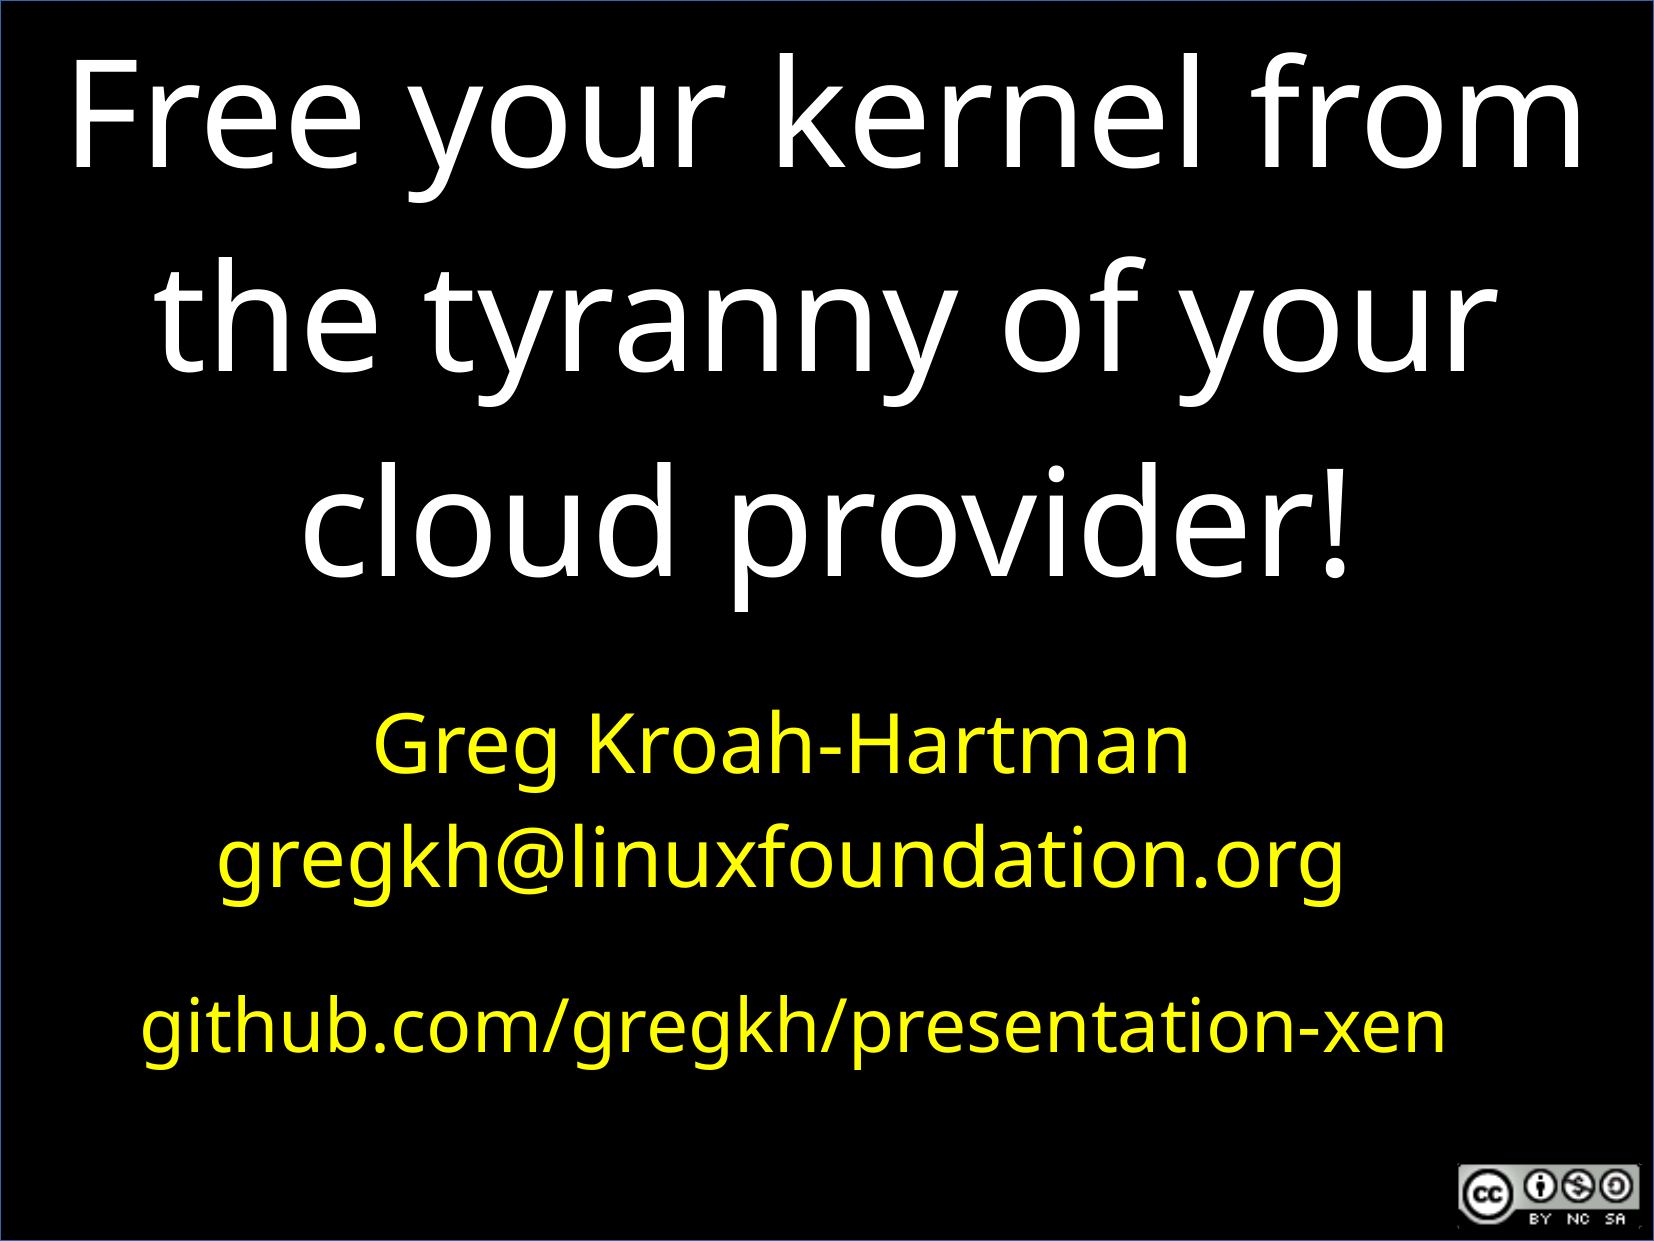

Free your kernel from the tyranny of your cloud provider!
Greg Kroah-Hartman
gregkh@linuxfoundation.org
github.com/gregkh/presentation-xen